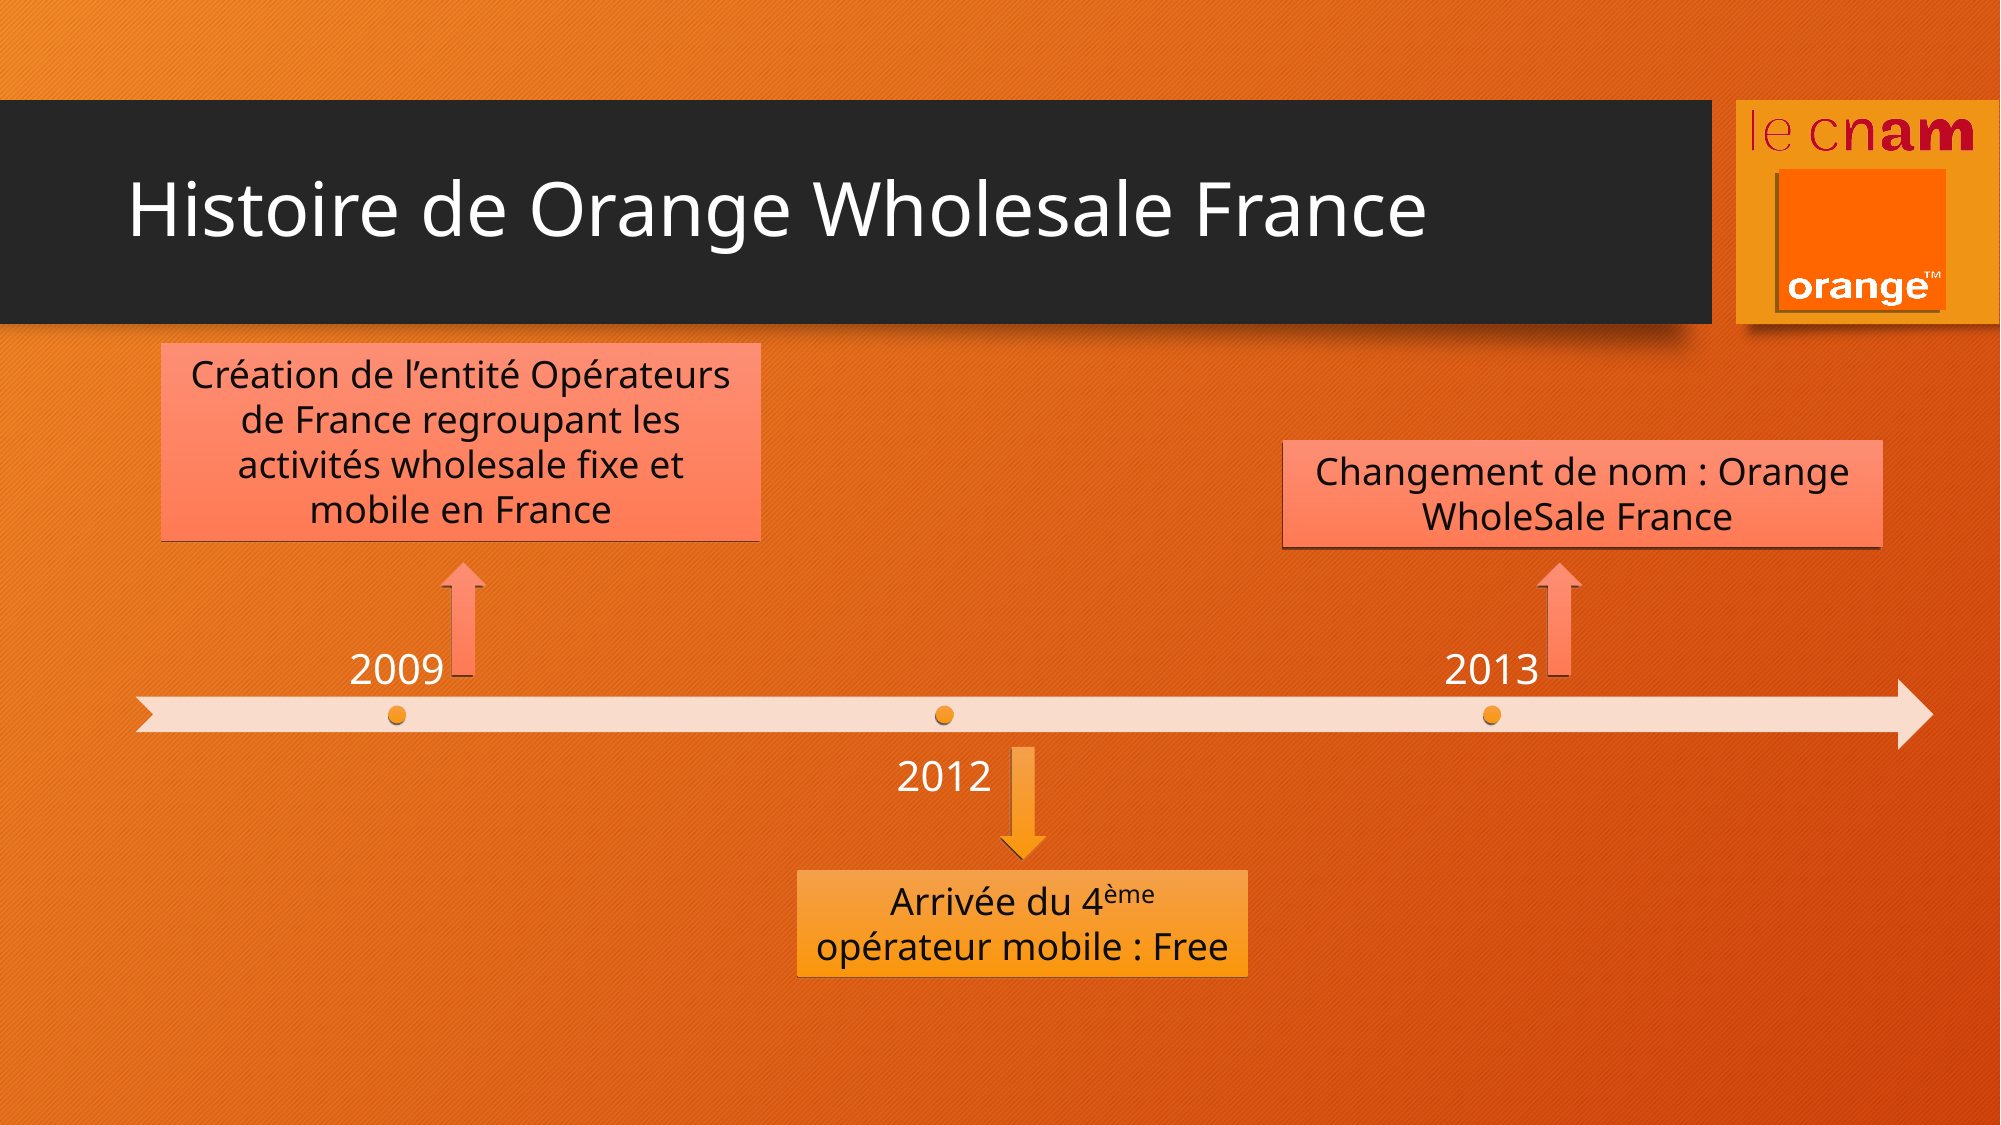

# Histoire de Orange Wholesale France
Création de l’entité Opérateurs de France regroupant les activités wholesale fixe et mobile en France
Changement de nom : Orange WholeSale France
2009
2013
2012
Arrivée du 4ème opérateur mobile : Free